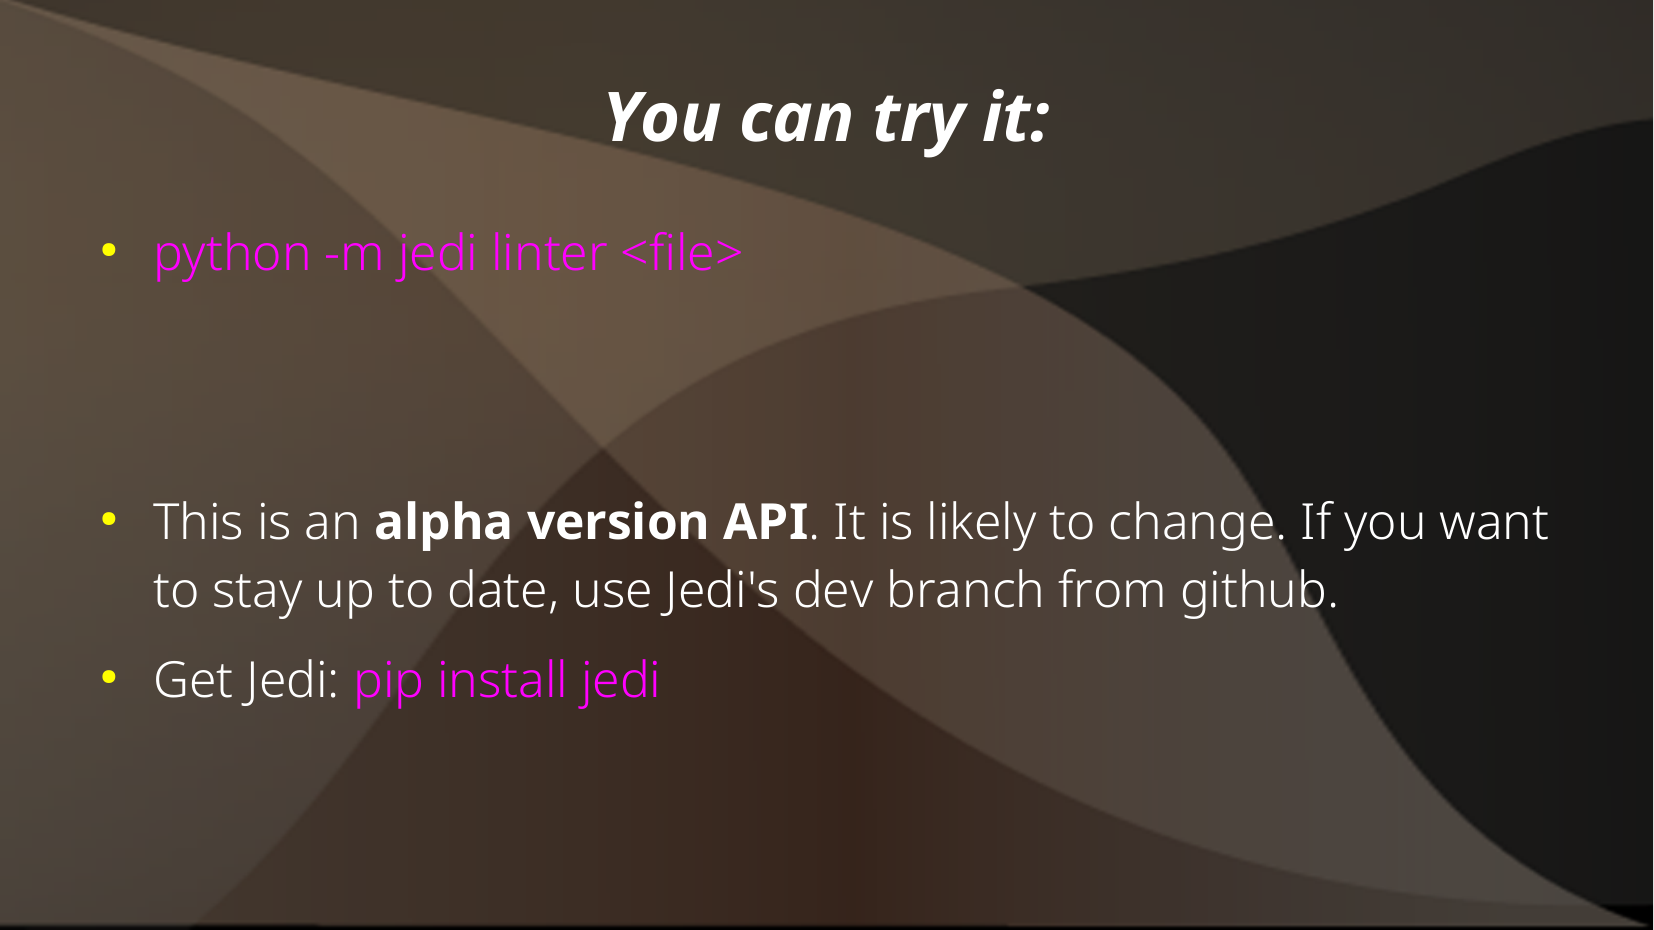

# You can try it:
python -m jedi linter <file>
This is an alpha version API. It is likely to change. If you want to stay up to date, use Jedi's dev branch from github.
Get Jedi: pip install jedi